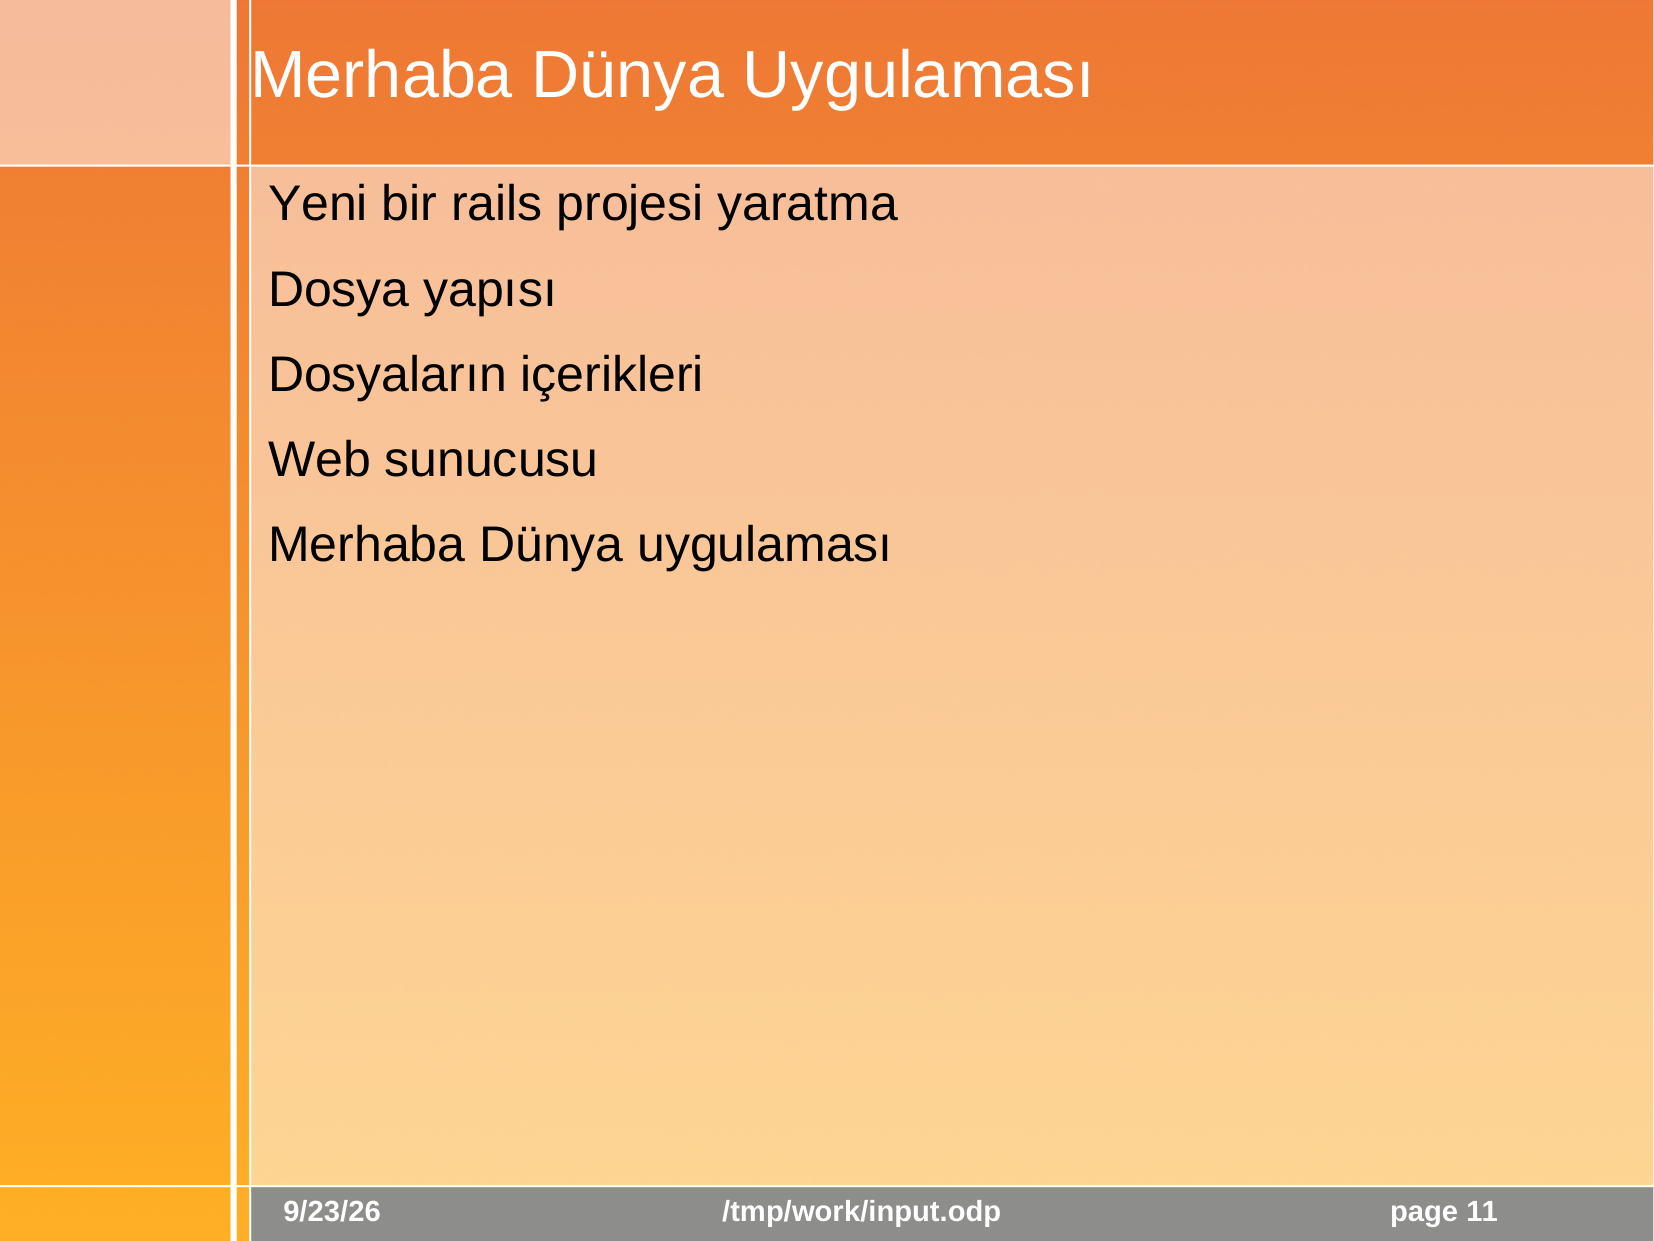

# Merhaba Dünya Uygulaması
Yeni bir rails projesi yaratma
Dosya yapısı
Dosyaların içerikleri
Web sunucusu
Merhaba Dünya uygulaması